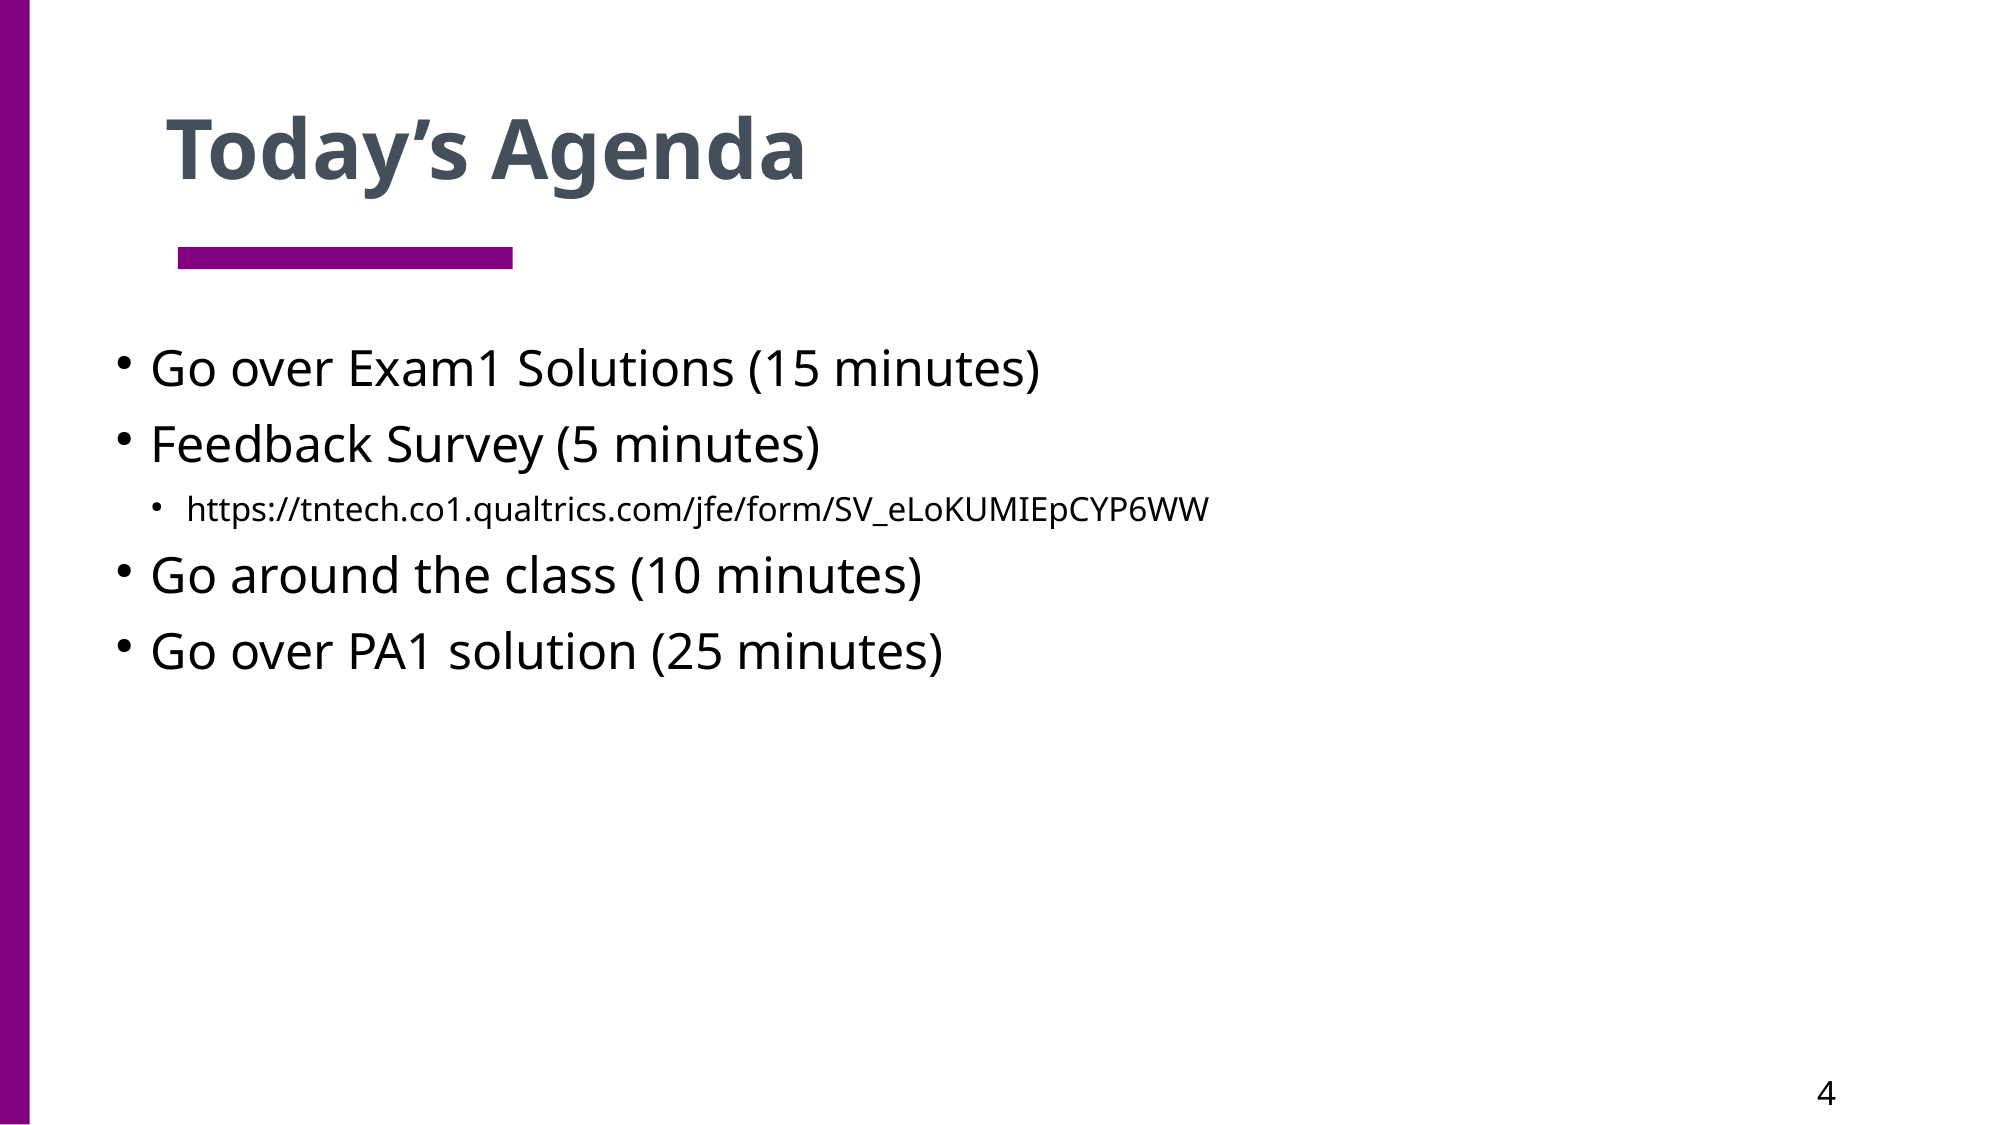

Today’s Agenda
Go over Exam1 Solutions (15 minutes)
Feedback Survey (5 minutes)
https://tntech.co1.qualtrics.com/jfe/form/SV_eLoKUMIEpCYP6WW
Go around the class (10 minutes)
Go over PA1 solution (25 minutes)